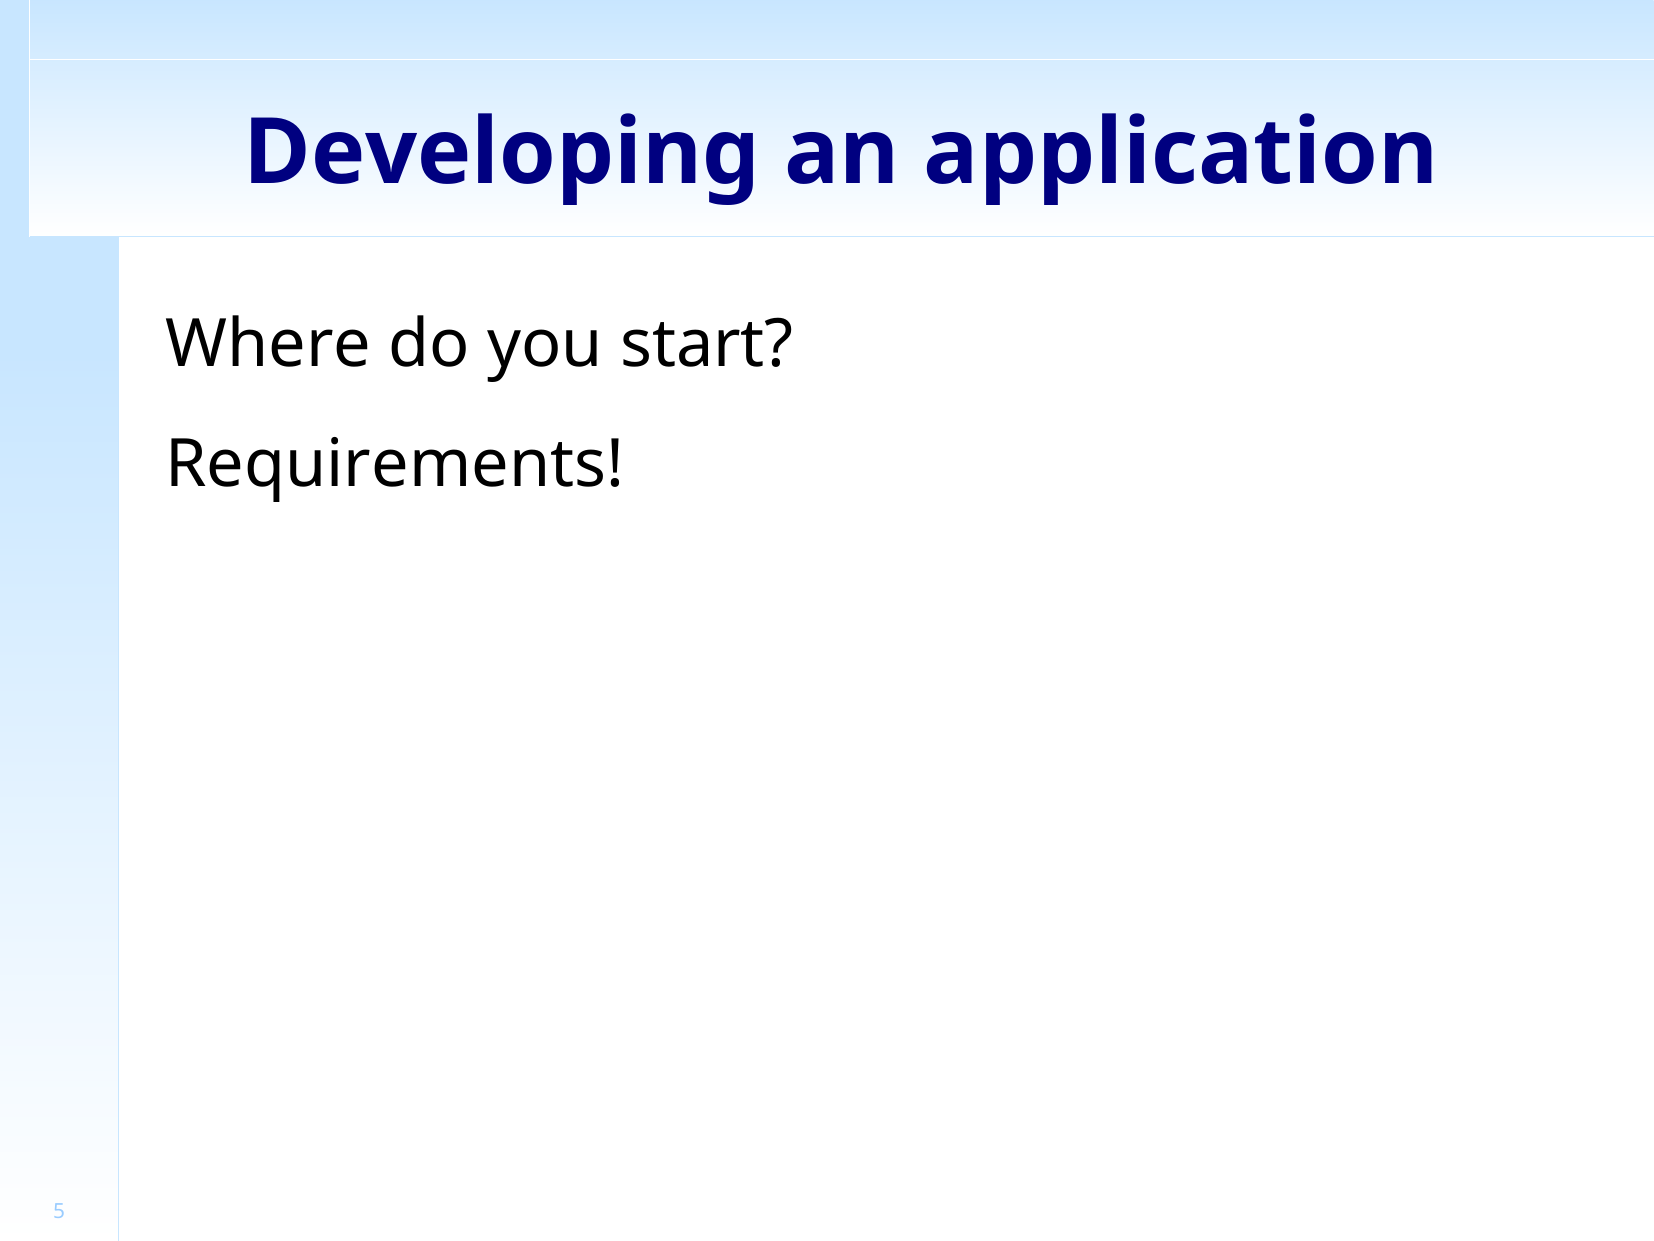

# Developing an application
Where do you start?
Requirements!